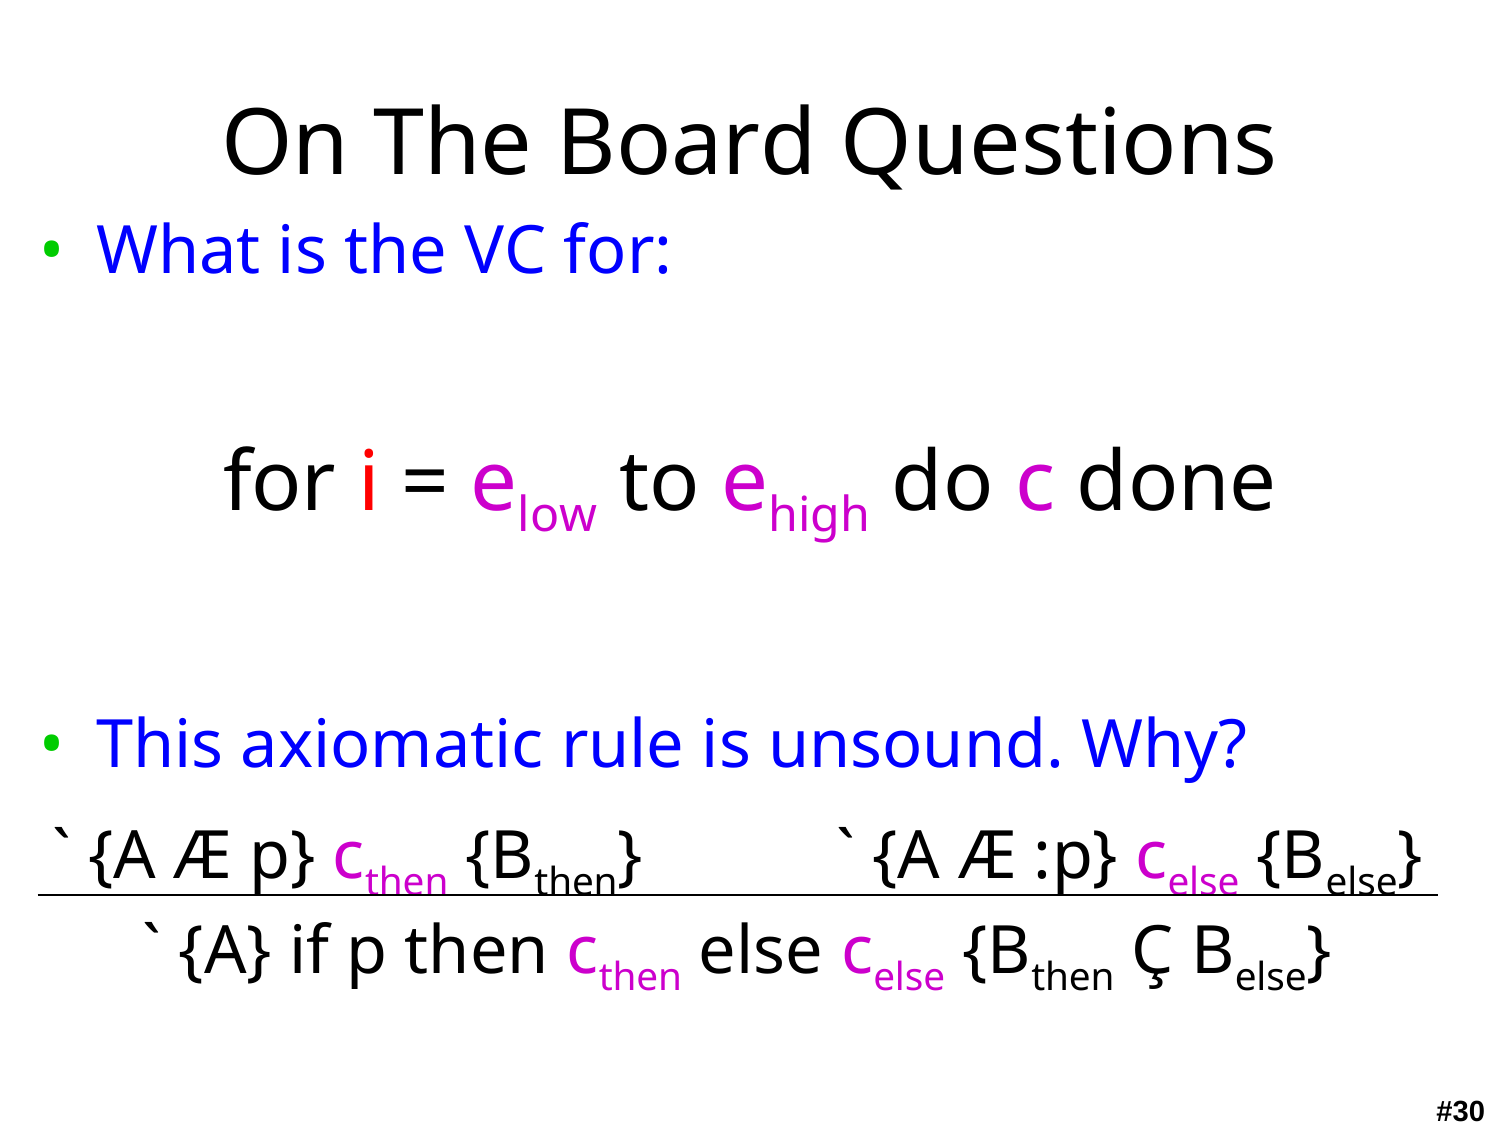

# On The Board Questions
What is the VC for:
for i = elow to ehigh do c done
This axiomatic rule is unsound. Why?
` {A Æ p} cthen {Bthen}
` {A Æ :p} celse {Belse}
` {A} if p then cthen else celse {Bthen Ç Belse}
30